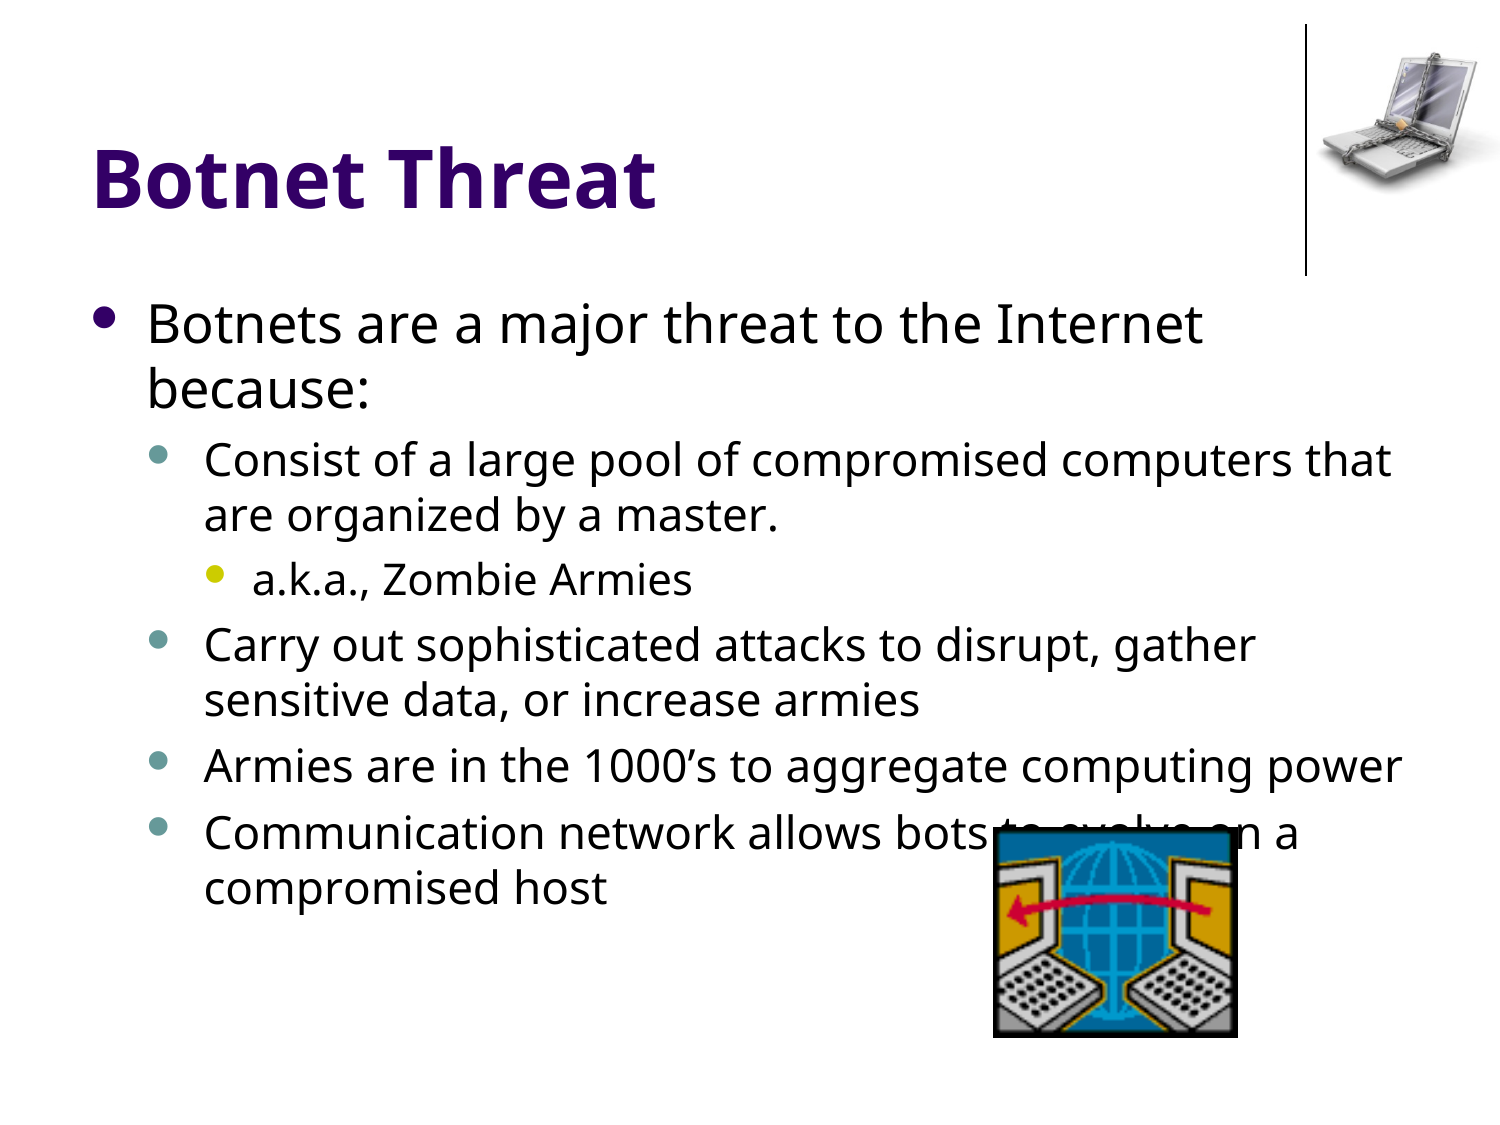

# Botnet Threat
Botnets are a major threat to the Internet because:
Consist of a large pool of compromised computers that are organized by a master.
a.k.a., Zombie Armies
Carry out sophisticated attacks to disrupt, gather sensitive data, or increase armies
Armies are in the 1000’s to aggregate computing power
Communication network allows bots to evolve on a compromised host